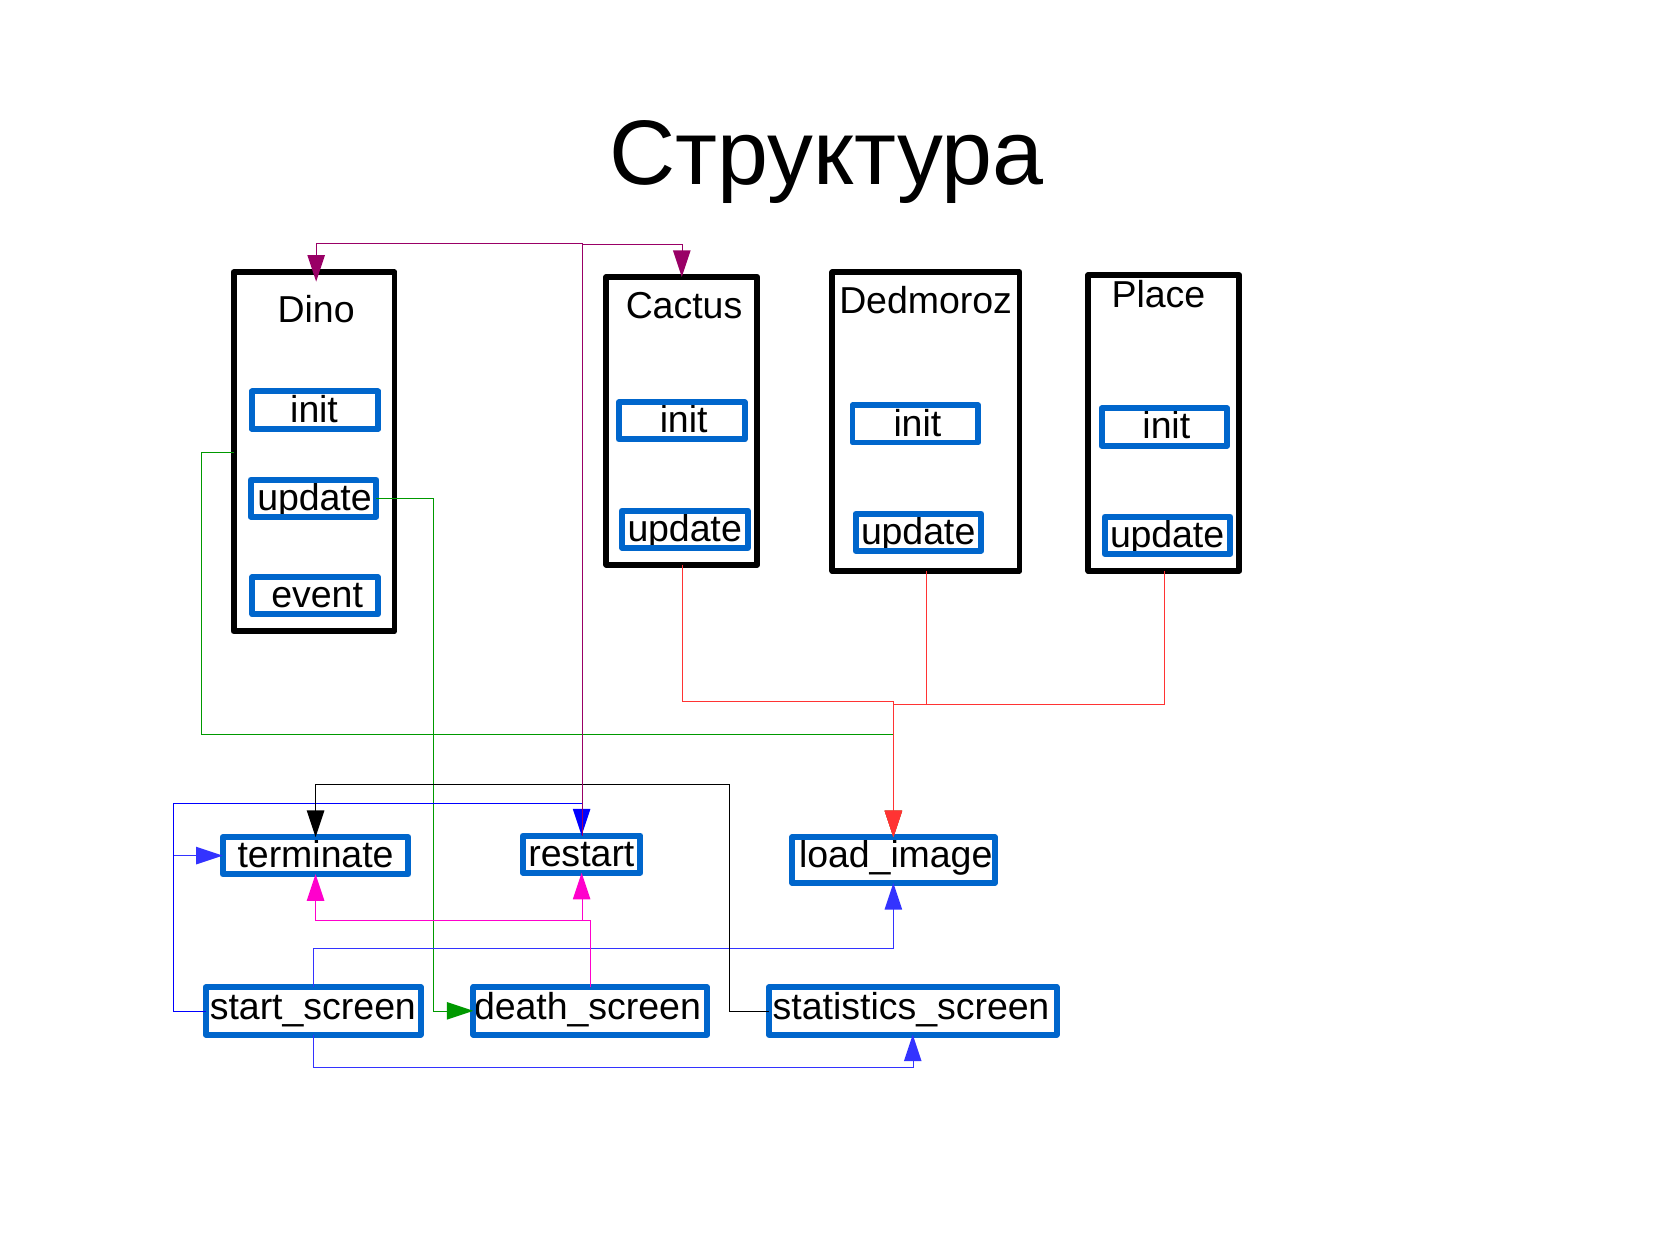

# Структура
Place
Dedmoroz
Cactus
Dino
init
init
init
init
update
update
update
update
event
restart
terminate
load_image
start_screen
death_screen
statistics_screen